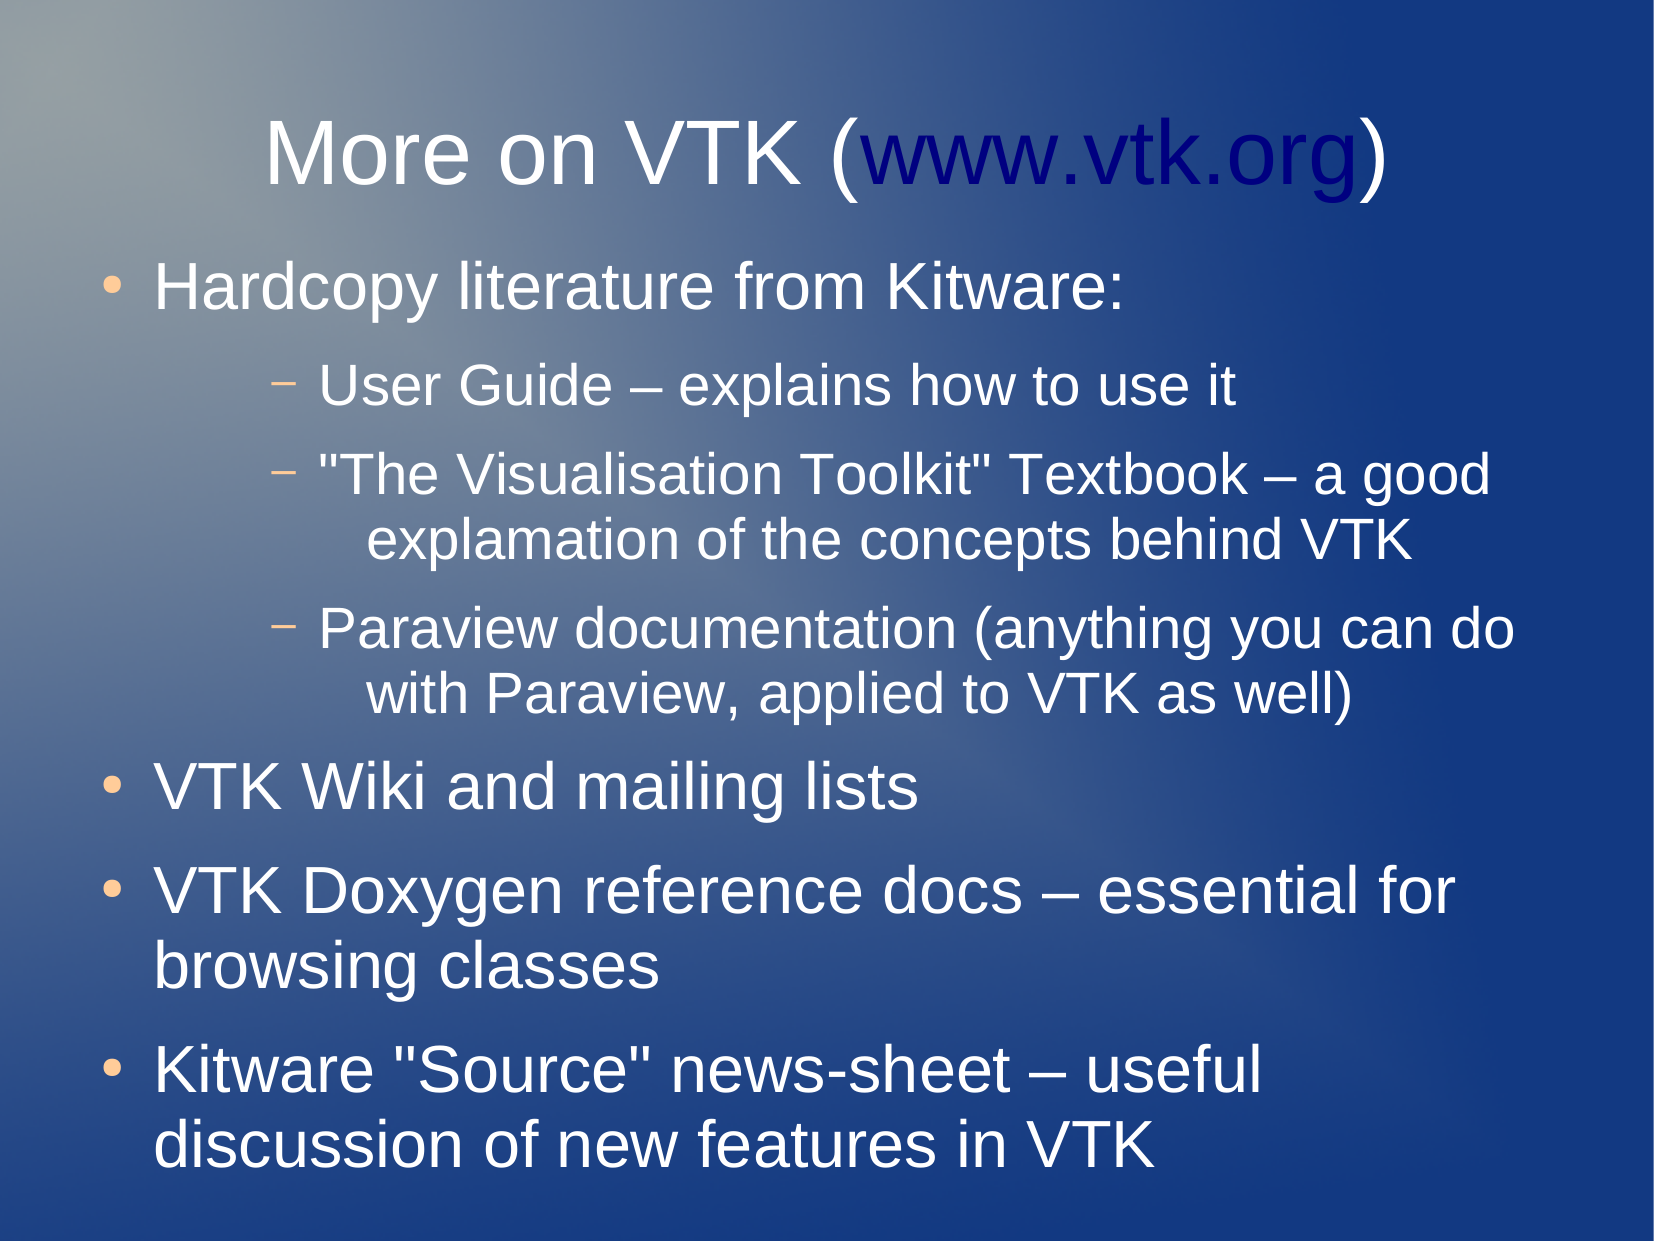

# More on VTK (www.vtk.org)
Hardcopy literature from Kitware:
User Guide – explains how to use it
"The Visualisation Toolkit" Textbook – a good explamation of the concepts behind VTK
Paraview documentation (anything you can do with Paraview, applied to VTK as well)
VTK Wiki and mailing lists
VTK Doxygen reference docs – essential for browsing classes
Kitware "Source" news-sheet – useful discussion of new features in VTK